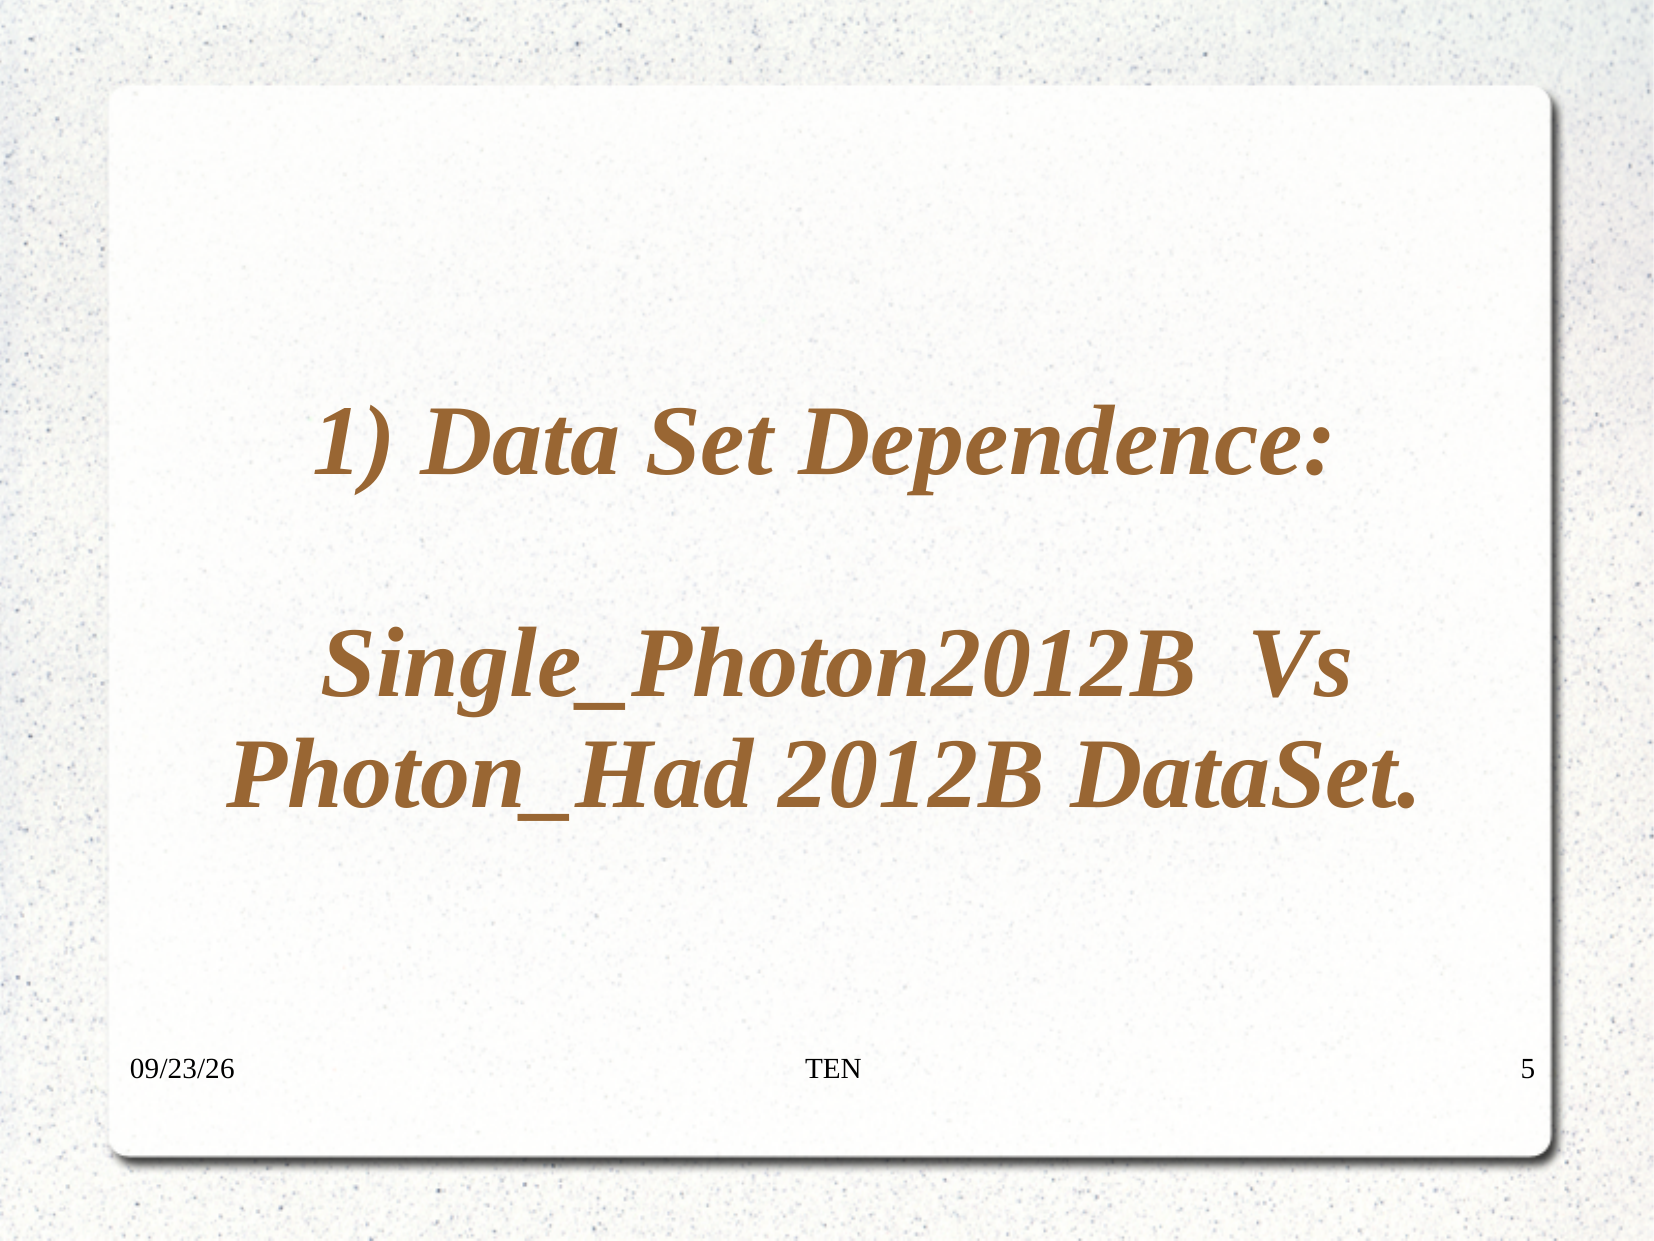

# 1) Data Set Dependence: Single_Photon2012B Vs Photon_Had 2012B DataSet.
TEN
5